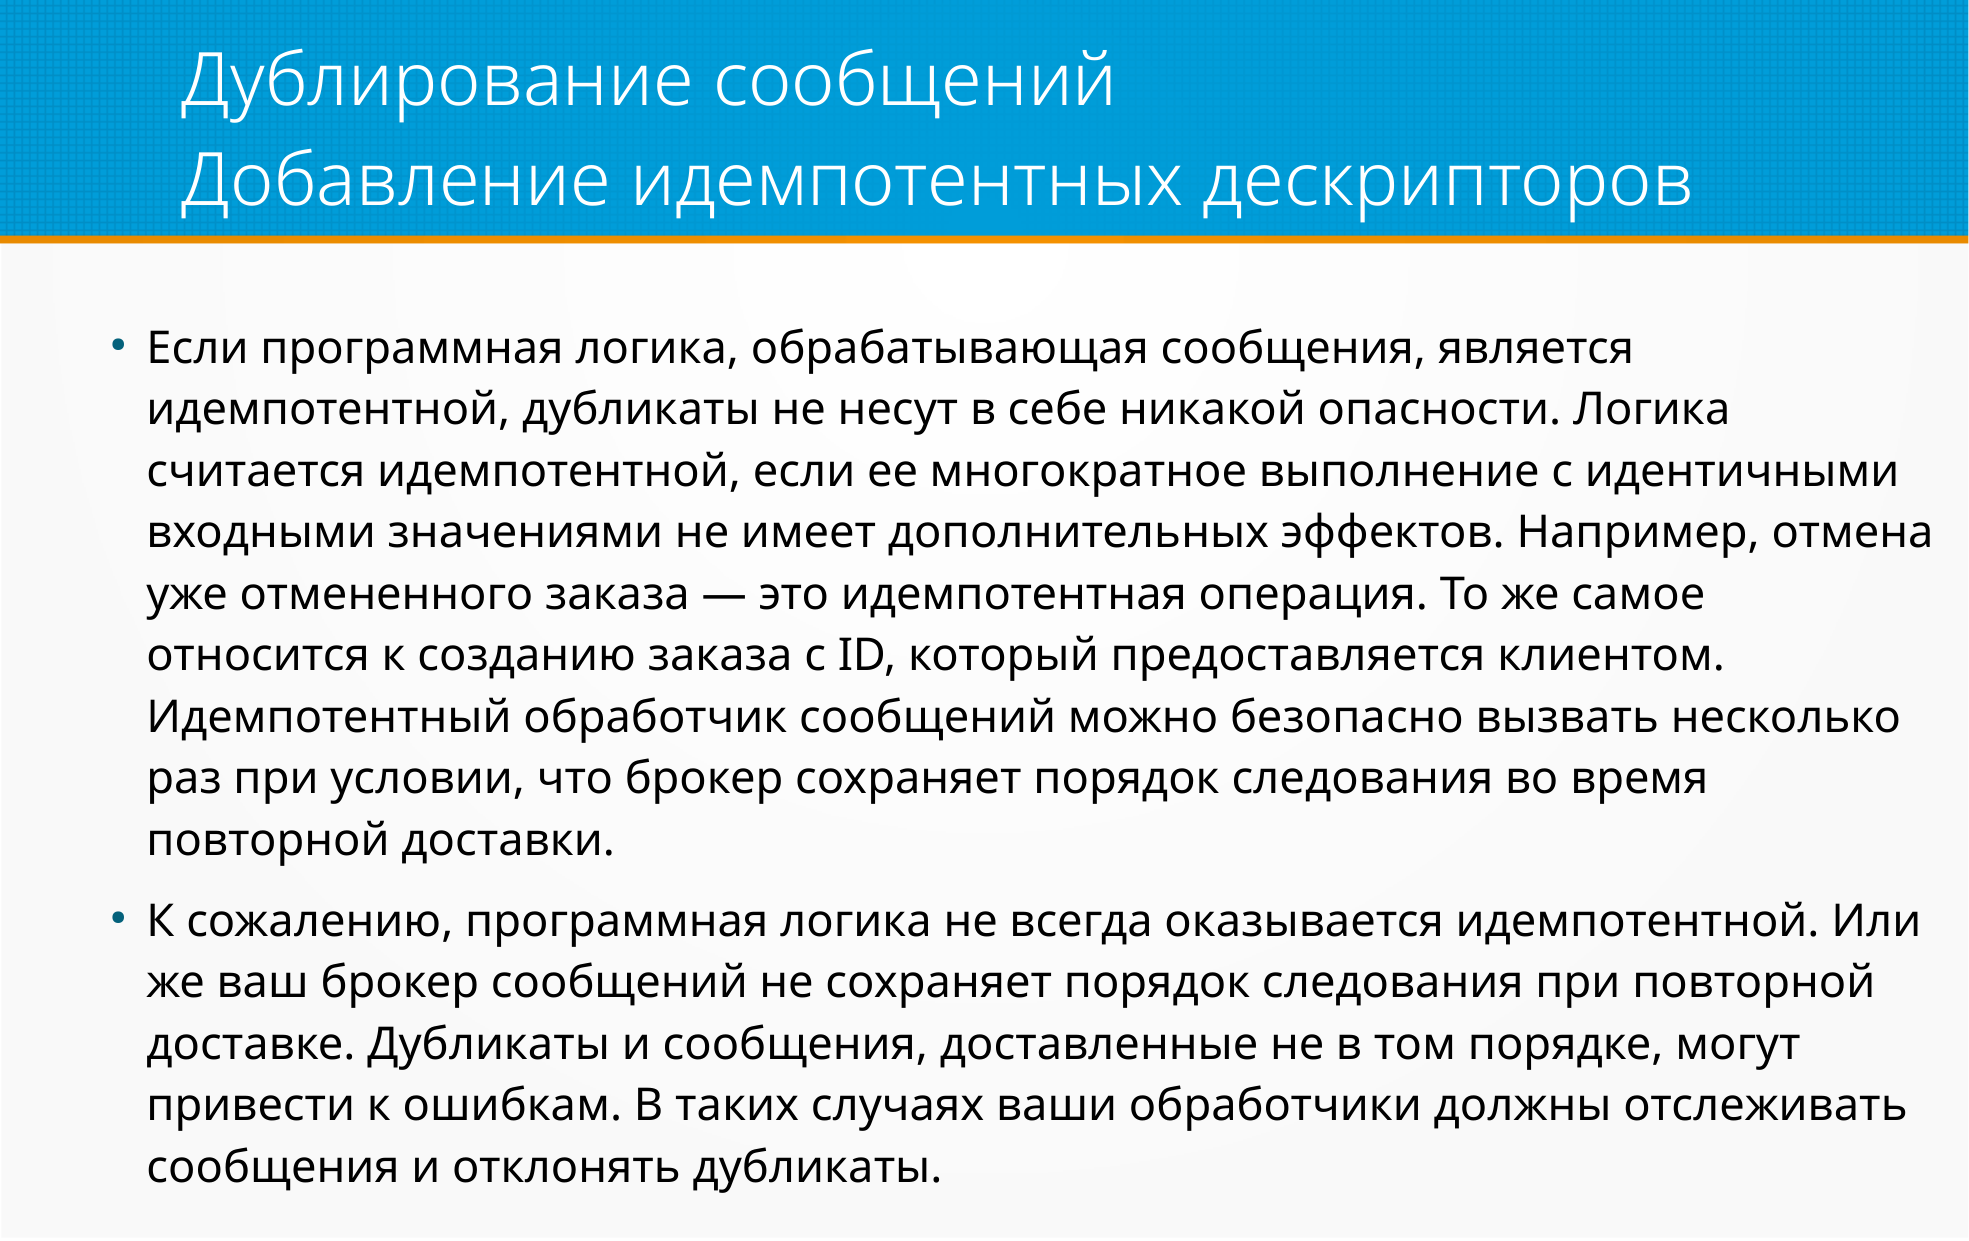

# Дублирование сообщений Добавление идемпотентных дескрипторов
Если программная логика, обрабатывающая сообщения, является идемпотентной, дубликаты не несут в себе никакой опасности. Логика считается идемпотентной, если ее многократное выполнение с идентичными входными значениями не имеет дополнительных эффектов. Например, отмена уже отмененного заказа — это идемпотентная операция. То же самое относится к созданию заказа с ID, который предоставляется клиентом. Идемпотентный обработчик сообщений можно безопасно вызвать несколько раз при условии, что брокер сохраняет порядок следования во время повторной доставки.
К сожалению, программная логика не всегда оказывается идемпотентной. Или же ваш брокер сообщений не сохраняет порядок следования при повторной доставке. Дубликаты и сообщения, доставленные не в том порядке, могут привести к ошибкам. В таких случаях ваши обработчики должны отслеживать сообщения и отклонять дубликаты.